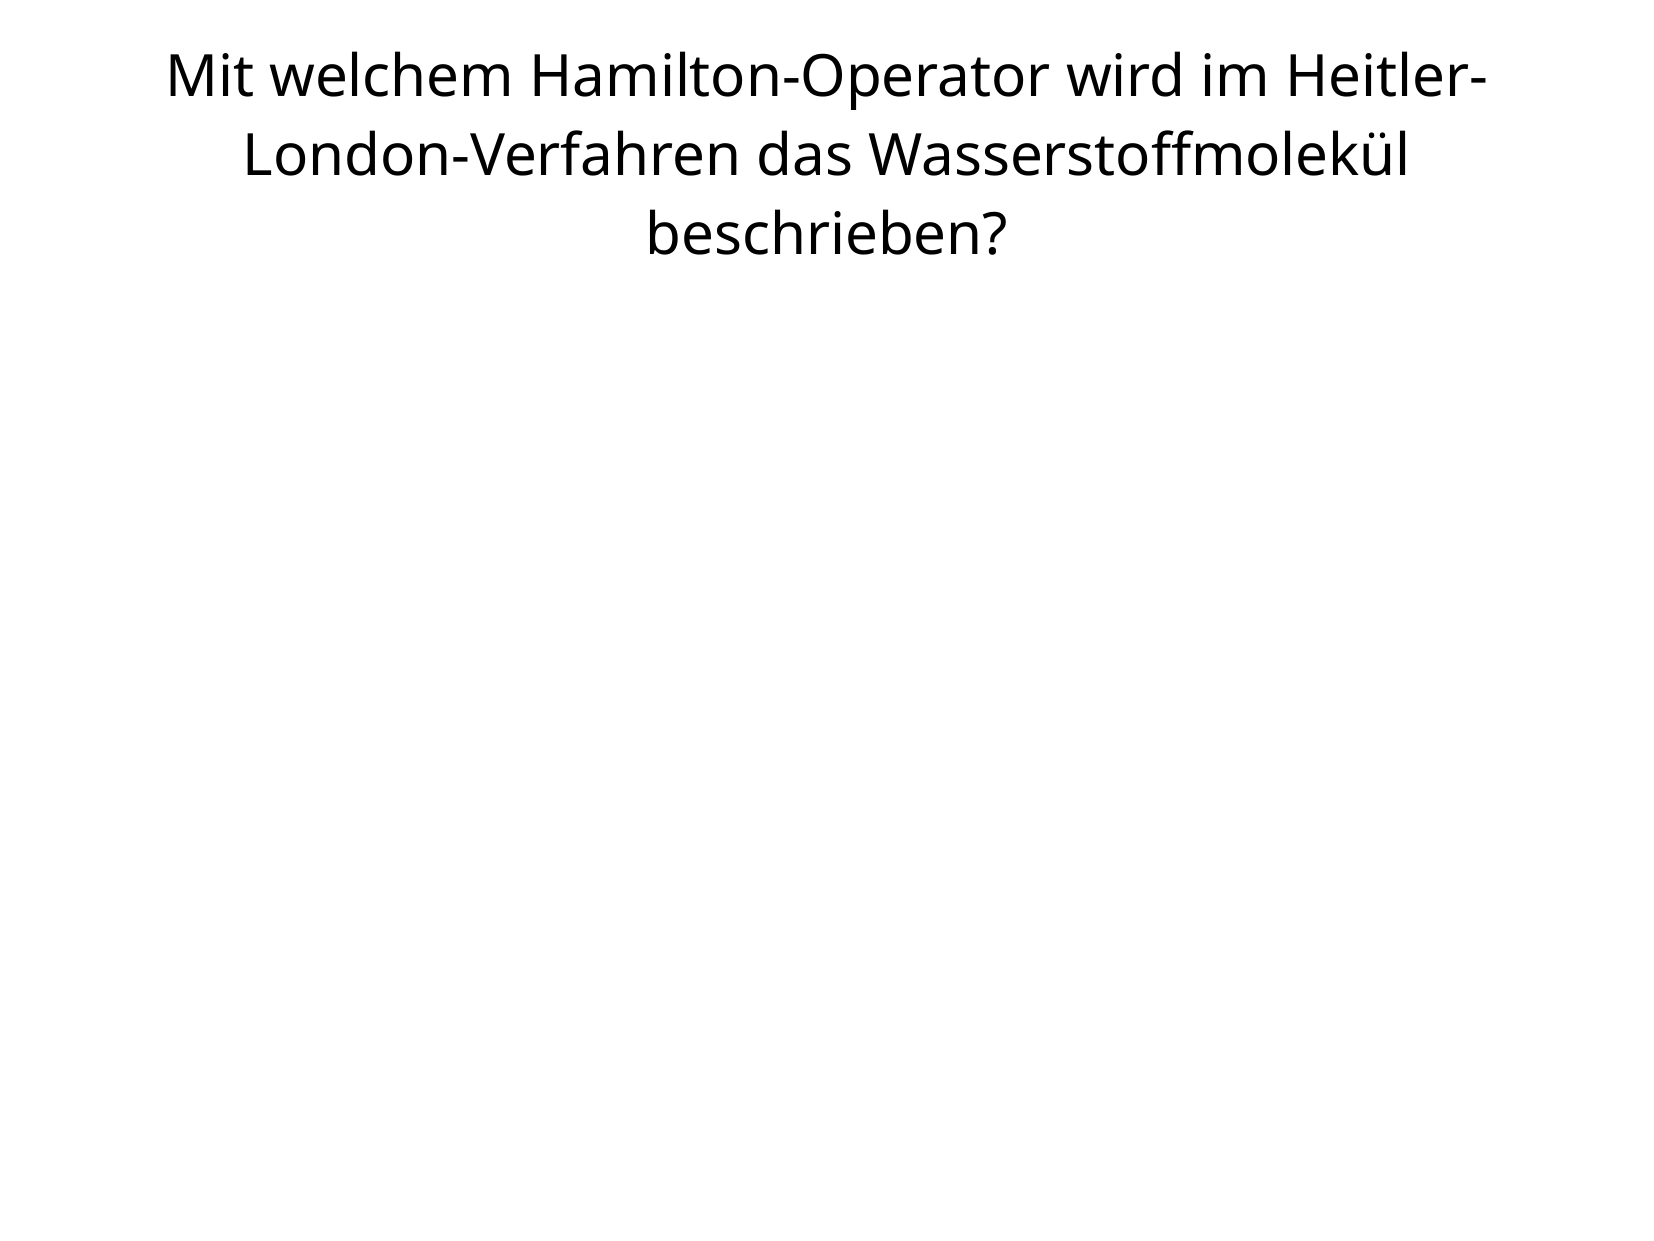

# Mit welchem Hamilton-Operator wird im Heitler-London-Verfahren das Wasserstoffmolekül beschrieben?